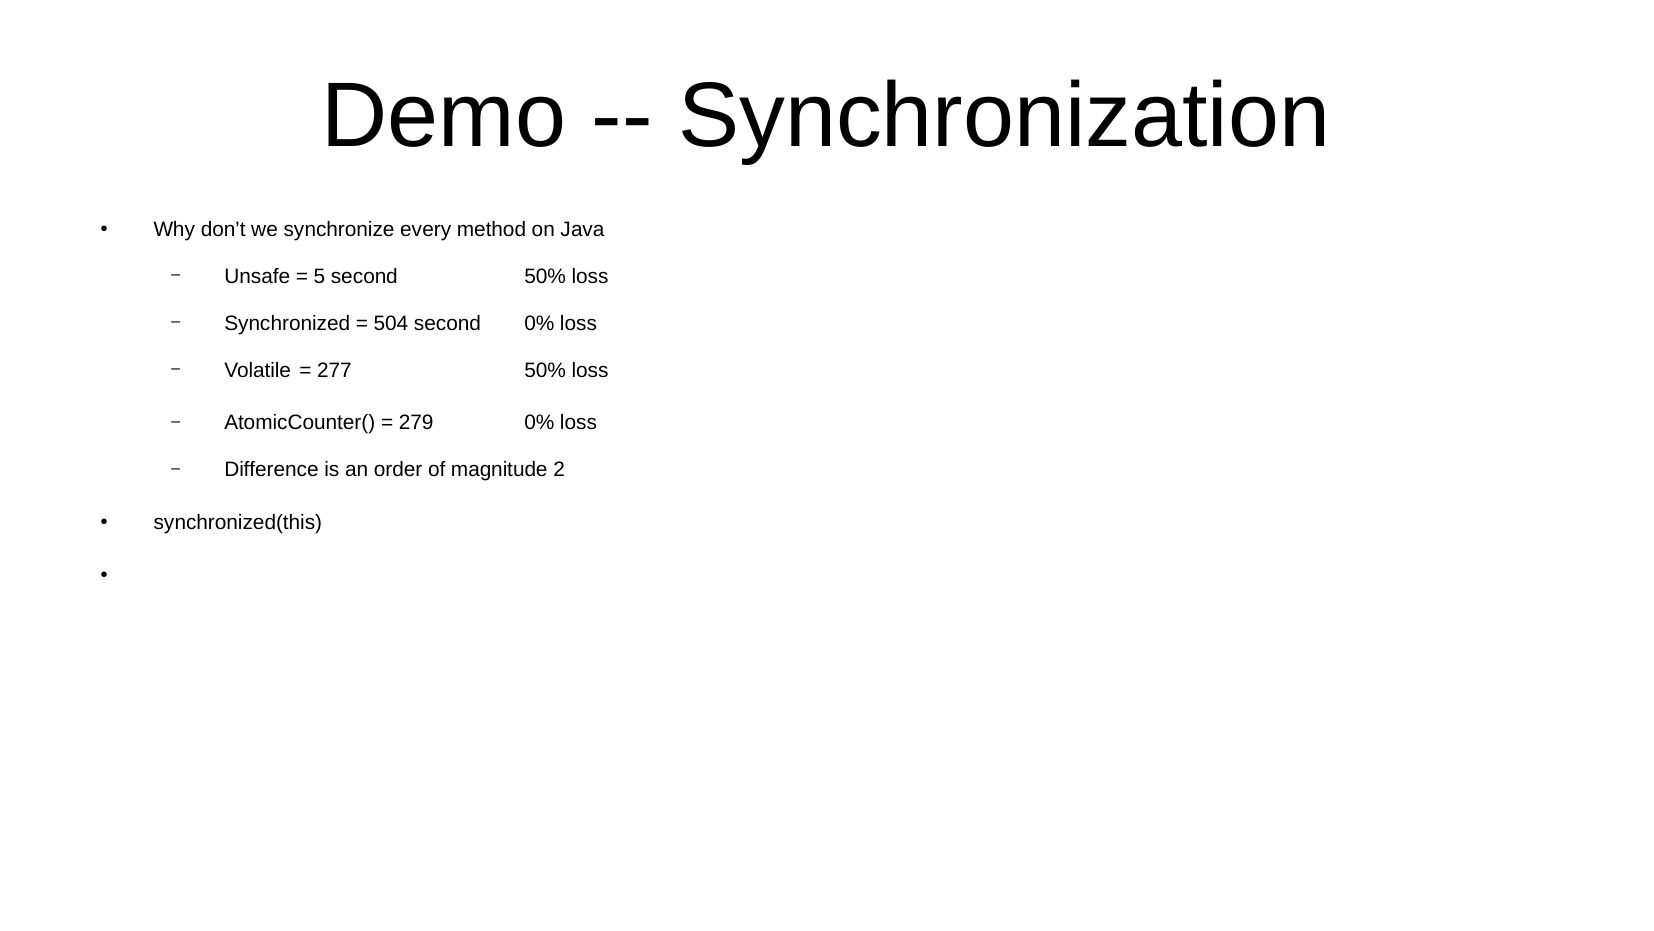

# Demo -- Synchronization
Why don’t we synchronize every method on Java
Unsafe = 5 second		50% loss
Synchronized = 504 second 	0% loss
Volatile	= 277 			50% loss
AtomicCounter() = 279		0% loss
Difference is an order of magnitude 2
synchronized(this)